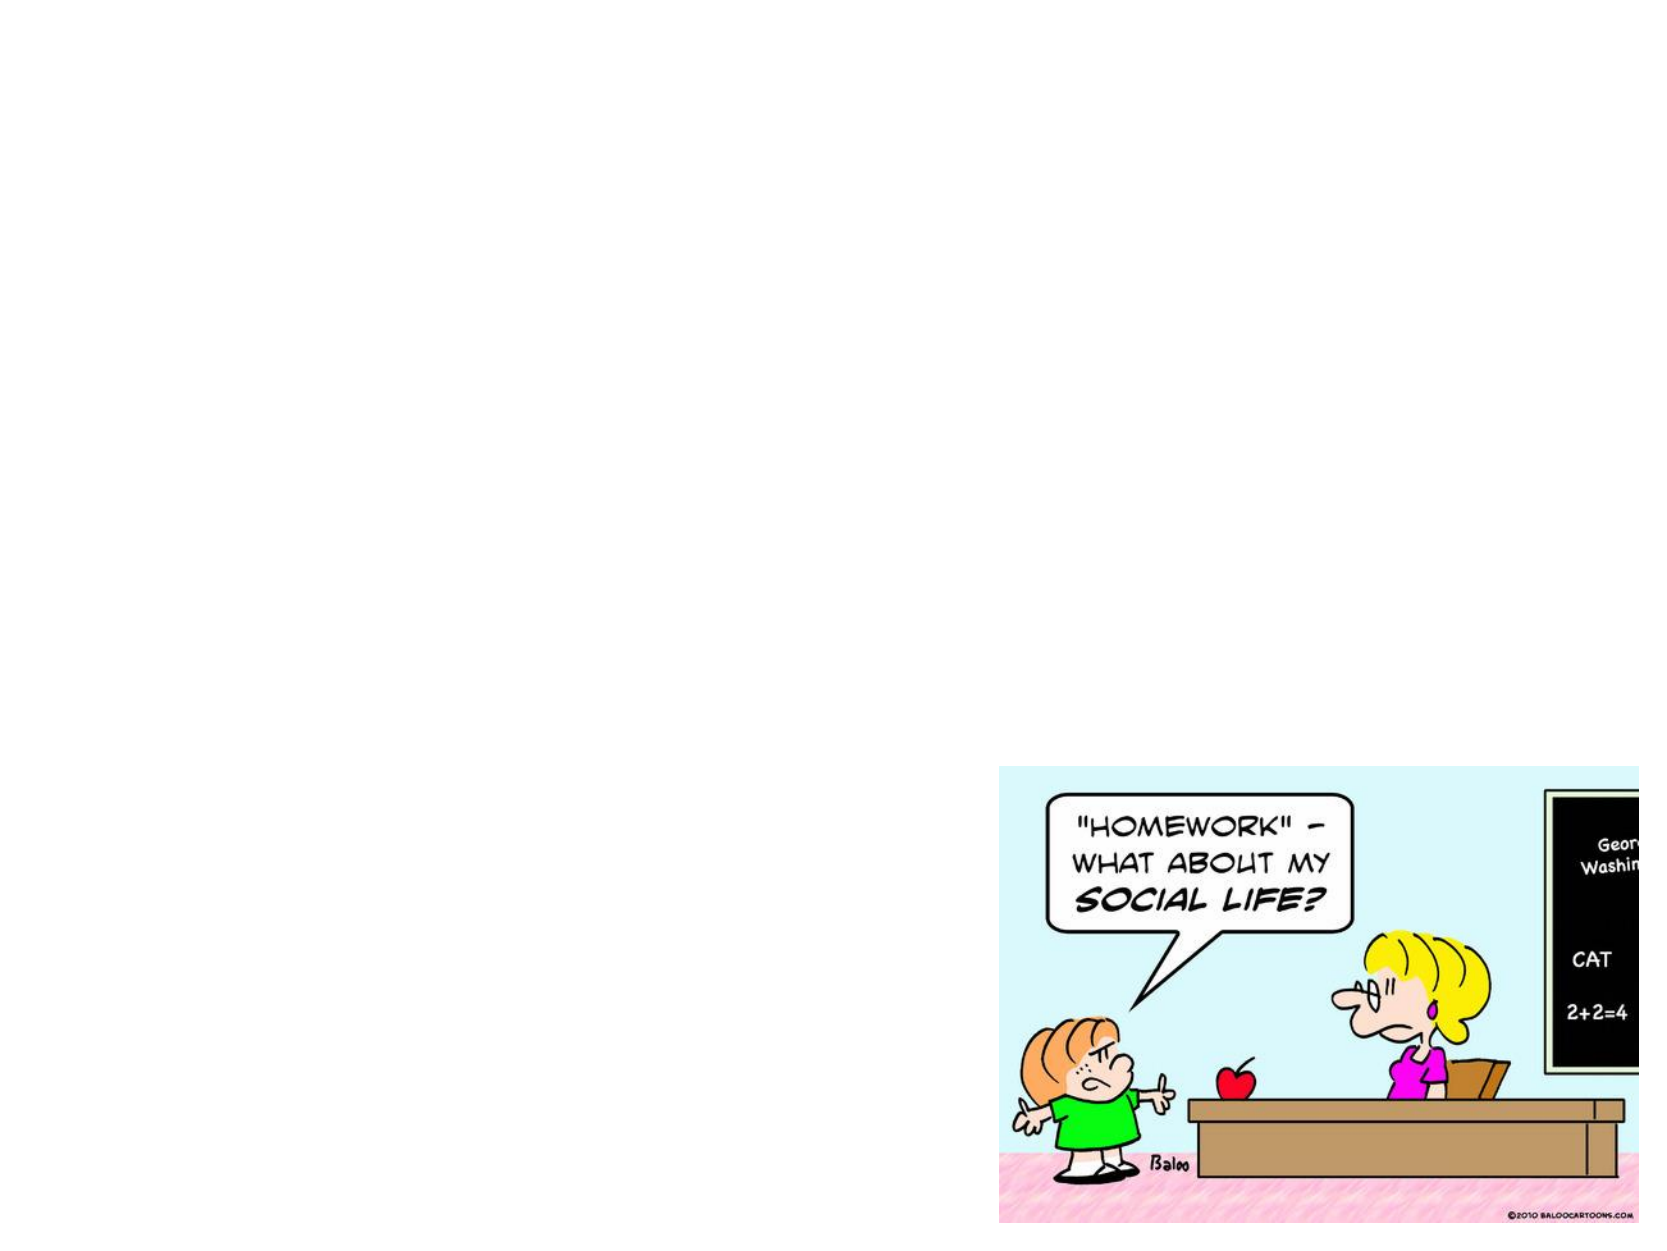

# Tarefas
Habilitar o telnet na sua máquina
Compilar e instalar o md5deep sem pacote
Descobrir o que foi instalado
Remover o md5deep
Repetir o processo usando um Slackbuild
Instalar o unrar
Instalar o Vuze no /opt
Habilitar o telnet na sua máquina
Instalar o wireshark
Sniffar uma conexão telnet
Sniffar uma conexão ssh